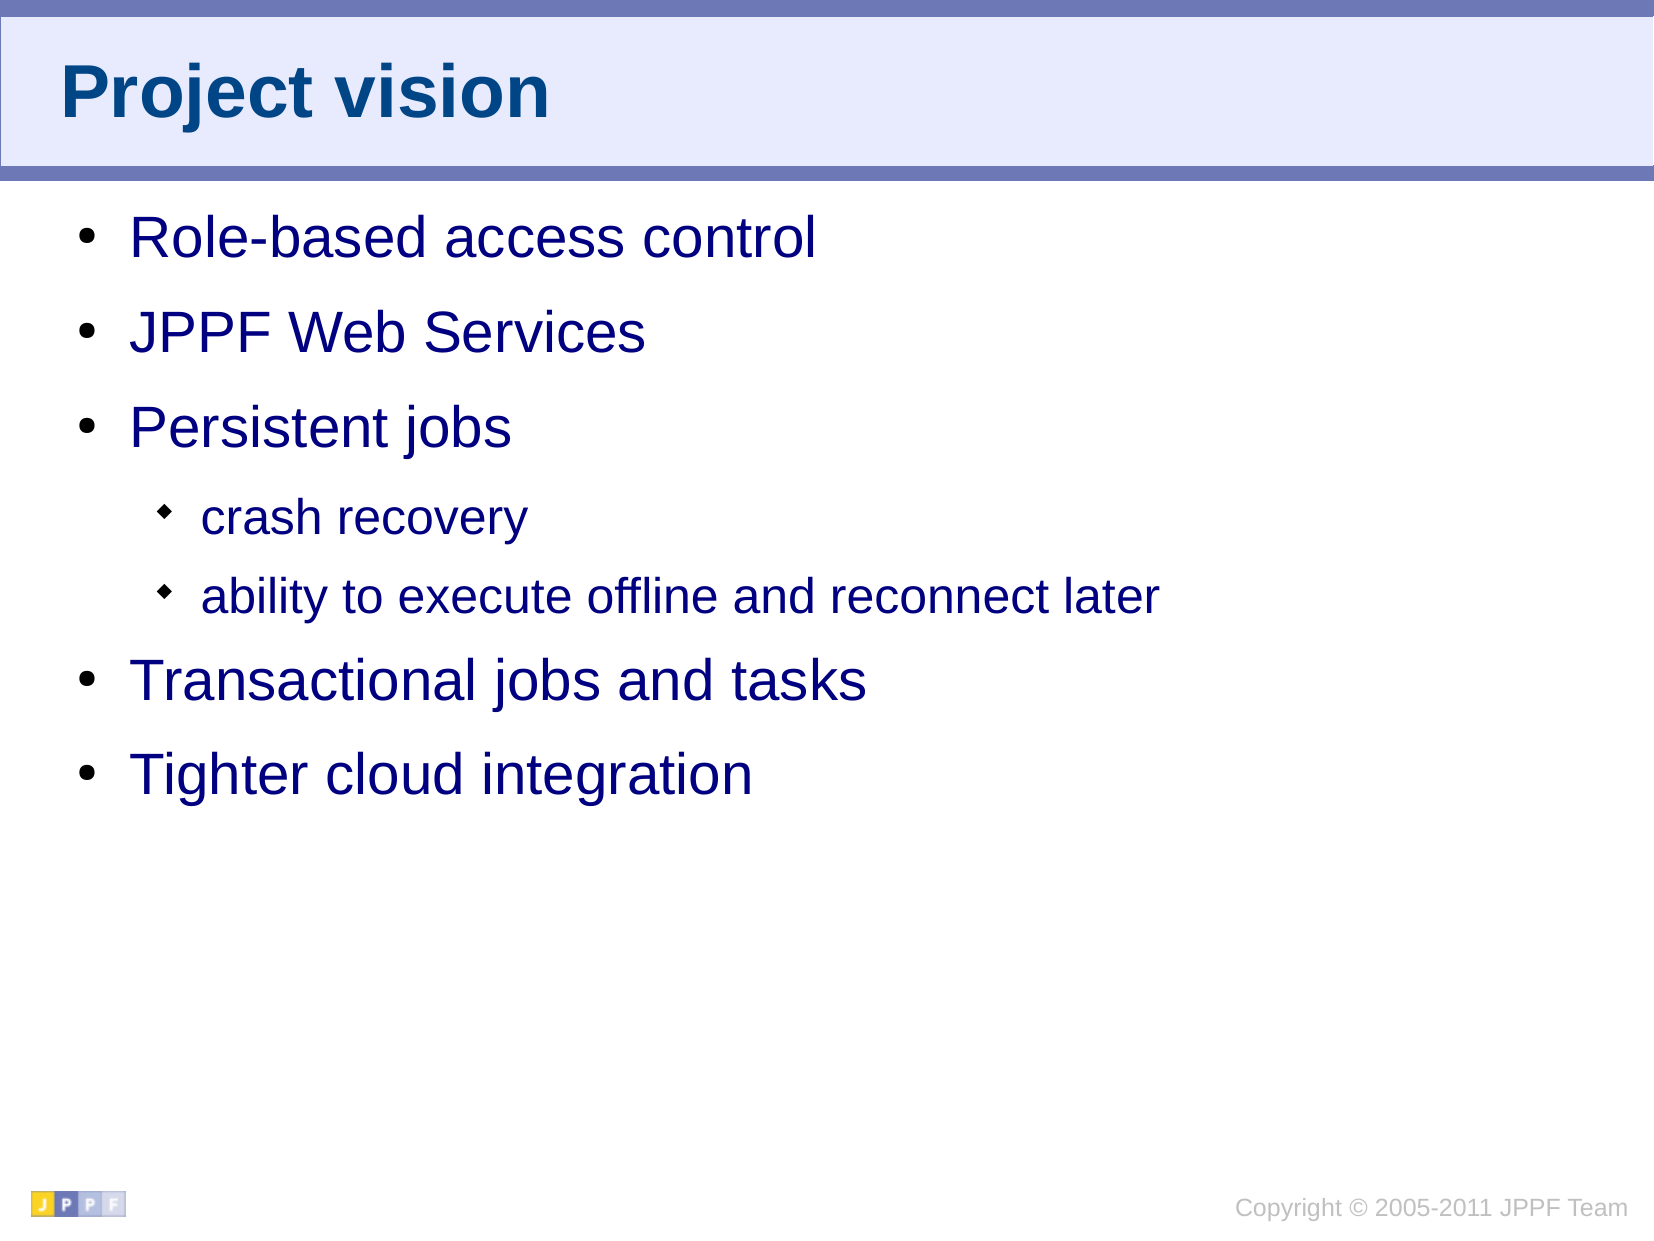

# Project vision
Role-based access control
JPPF Web Services
Persistent jobs
crash recovery
ability to execute offline and reconnect later
Transactional jobs and tasks
Tighter cloud integration